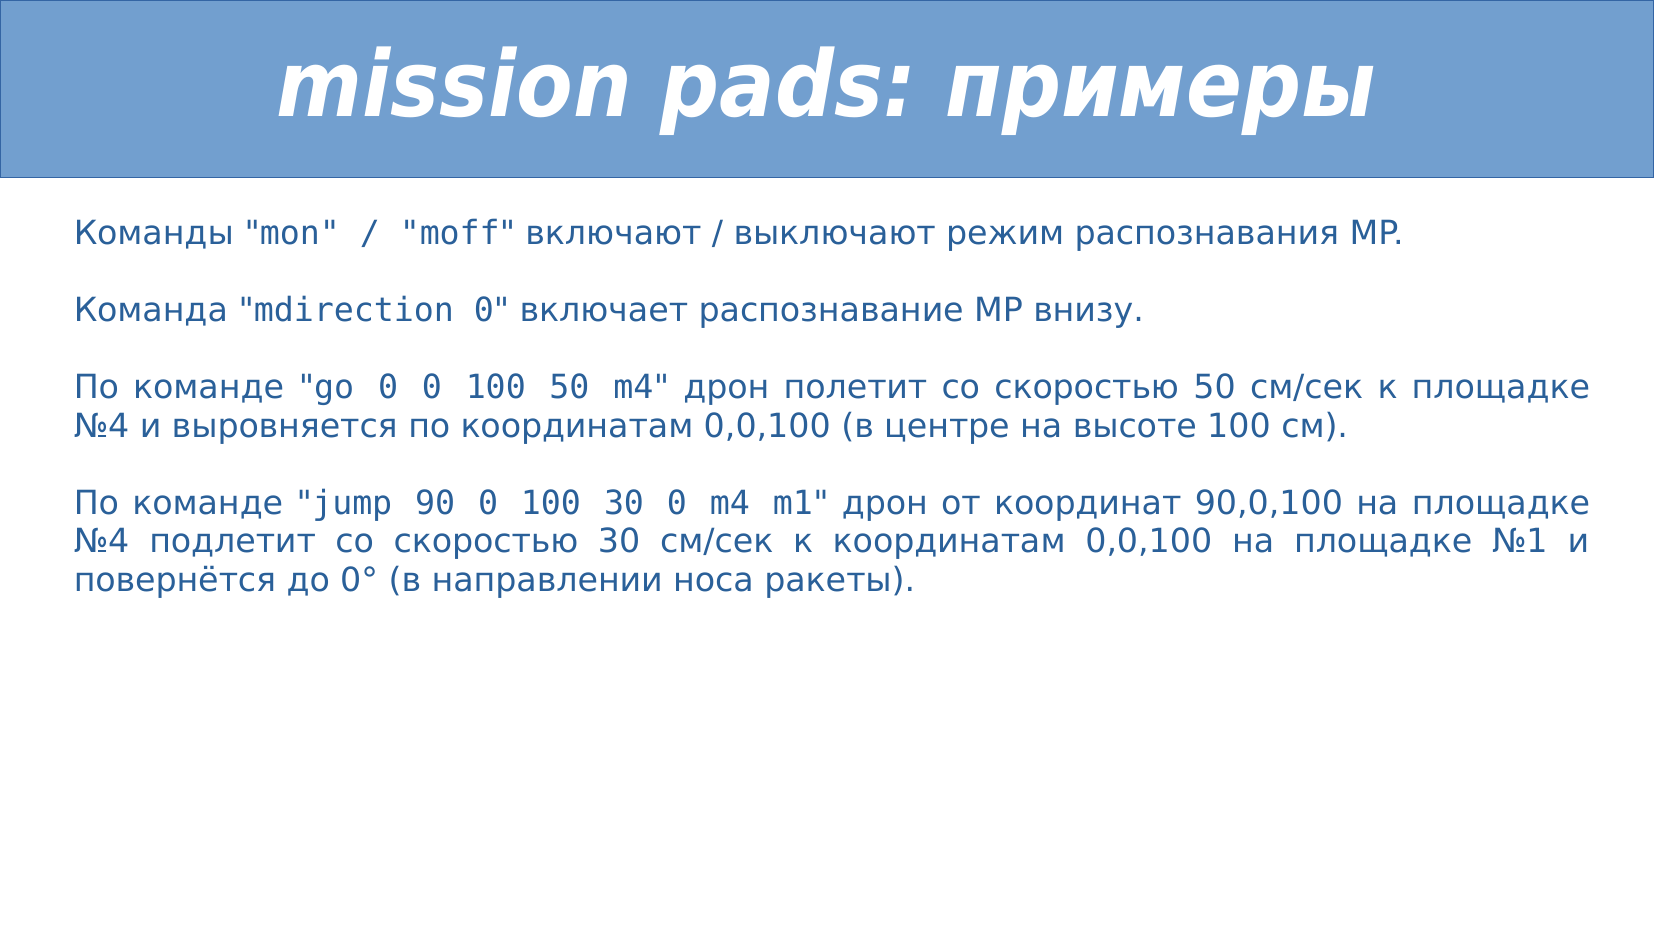

mission pads: примеры
Команды "mon" / "moff" включают / выключают режим распознавания MP.
Команда "mdirection 0" включает распознавание MP внизу.
По команде "go 0 0 100 50 m4" дрон полетит со скоростью 50 см/сек к площадке №4 и выровняется по координатам 0,0,100 (в центре на высоте 100 см).
По команде "jump 90 0 100 30 0 m4 m1" дрон от координат 90,0,100 на площадке №4 подлетит со скоростью 30 см/сек к координатам 0,0,100 на площадке №1 и повернётся до 0° (в направлении носа ракеты).